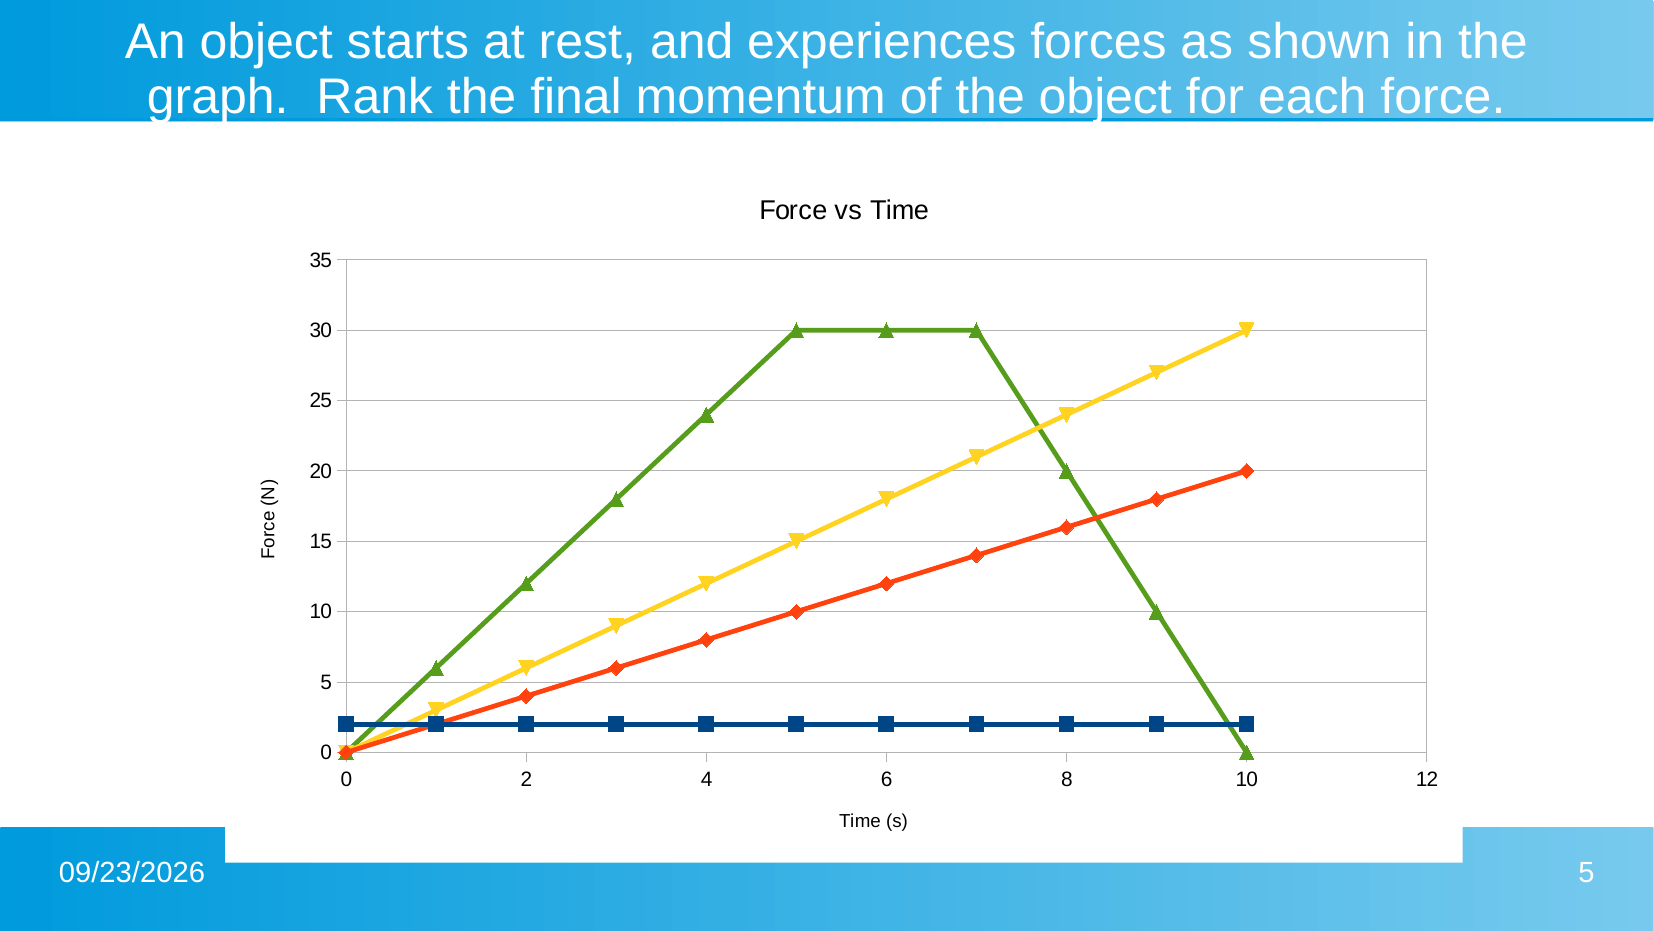

# An object starts at rest, and experiences forces as shown in the graph. Rank the final momentum of the object for each force.
### Chart: Force vs Time
| Category | Force (N) | Force (N) | Force (N) | Force (N) |
5